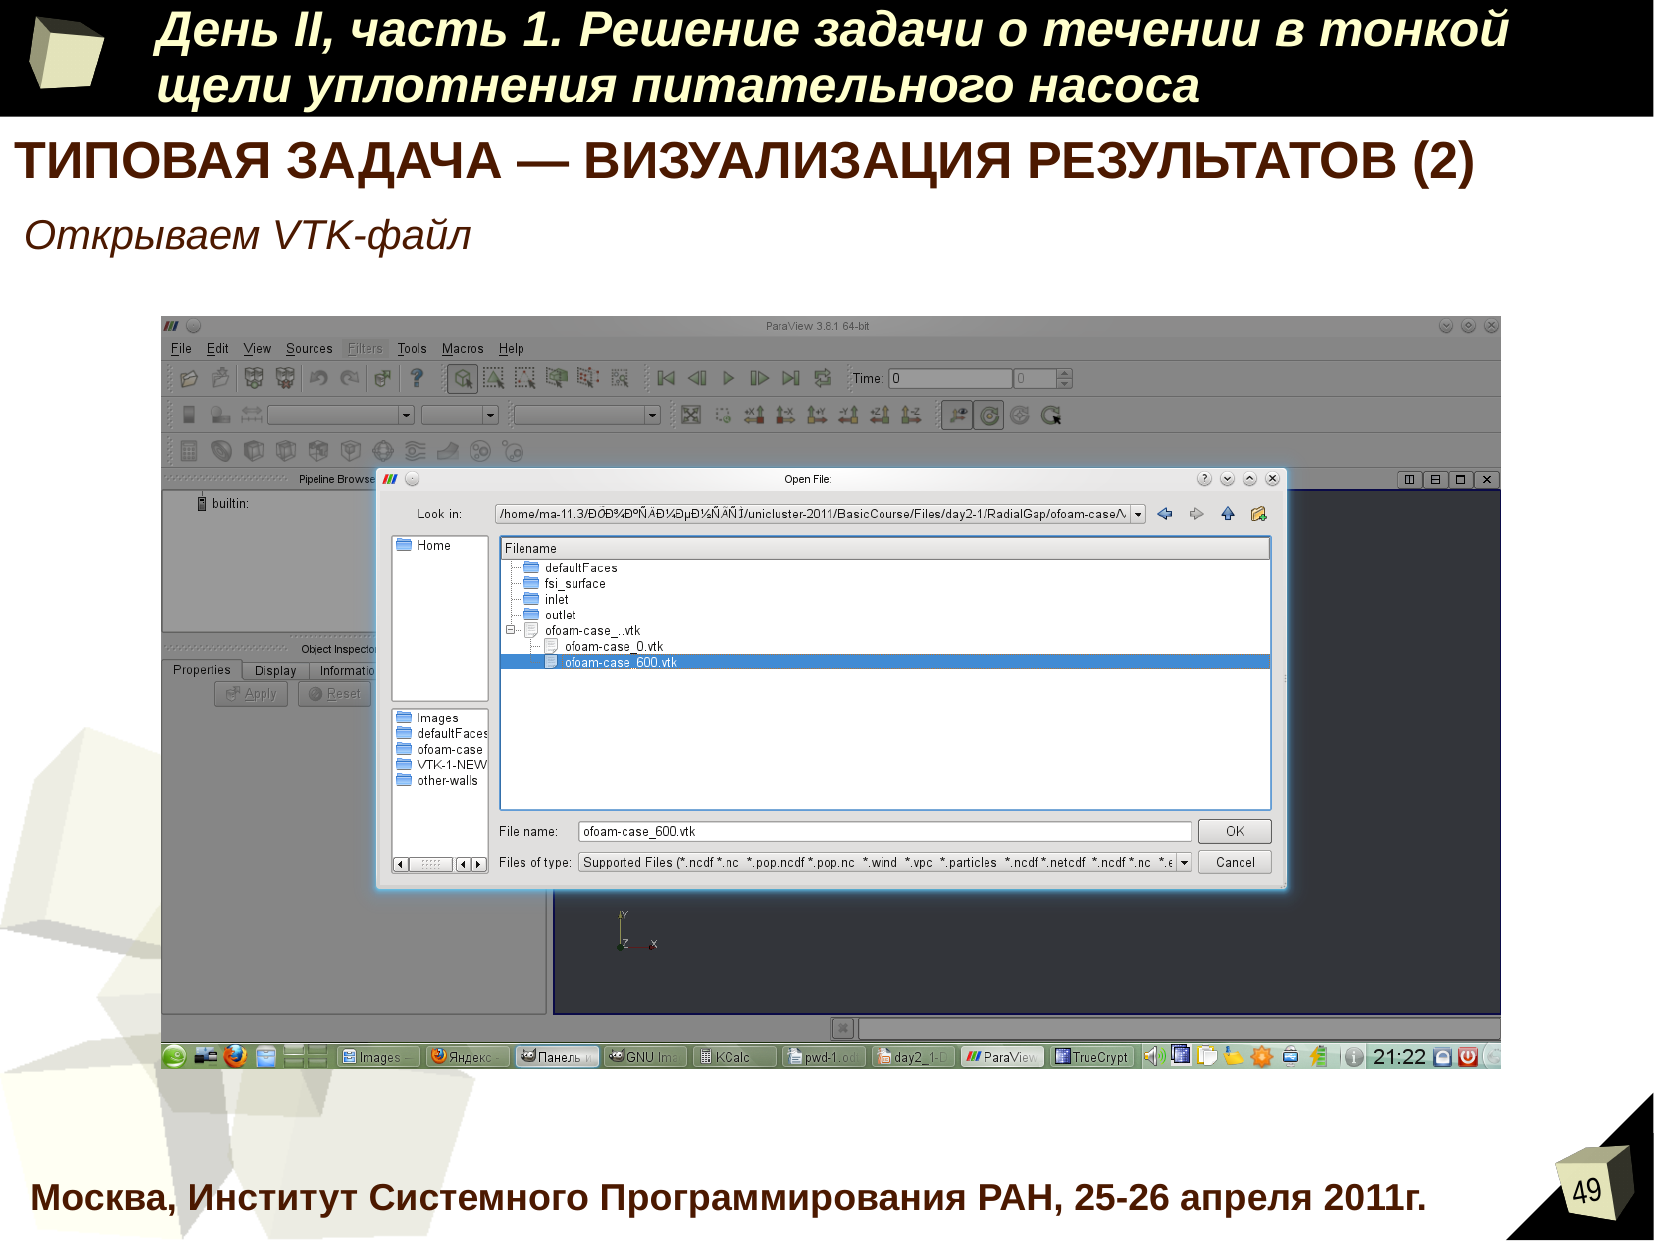

ТИПОВАЯ ЗАДАЧА — ВИЗУАЛИЗАЦИЯ РЕЗУЛЬТАТОВ (2)
Открываем VTK-файл